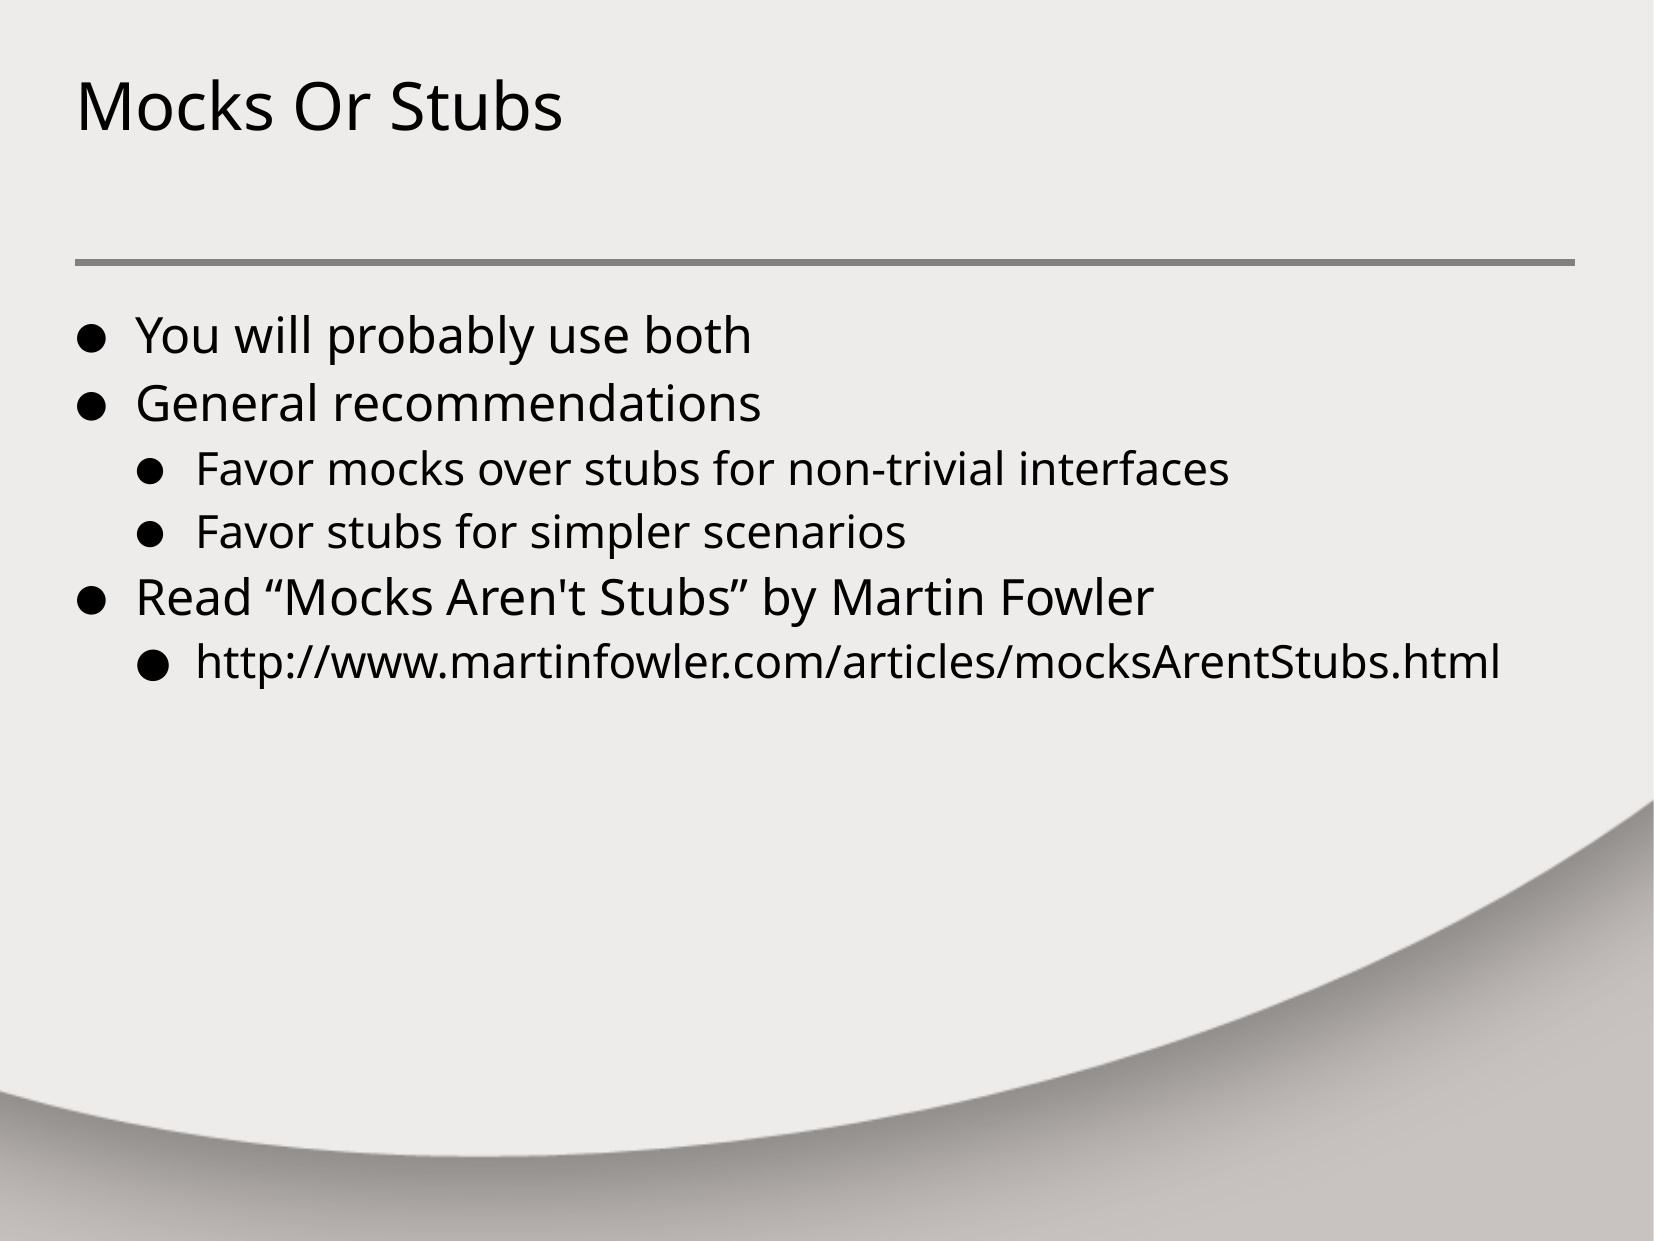

# Mocks Or Stubs
You will probably use both
General recommendations
Favor mocks over stubs for non-trivial interfaces
Favor stubs for simpler scenarios
Read “Mocks Aren't Stubs” by Martin Fowler
http://www.martinfowler.com/articles/mocksArentStubs.html